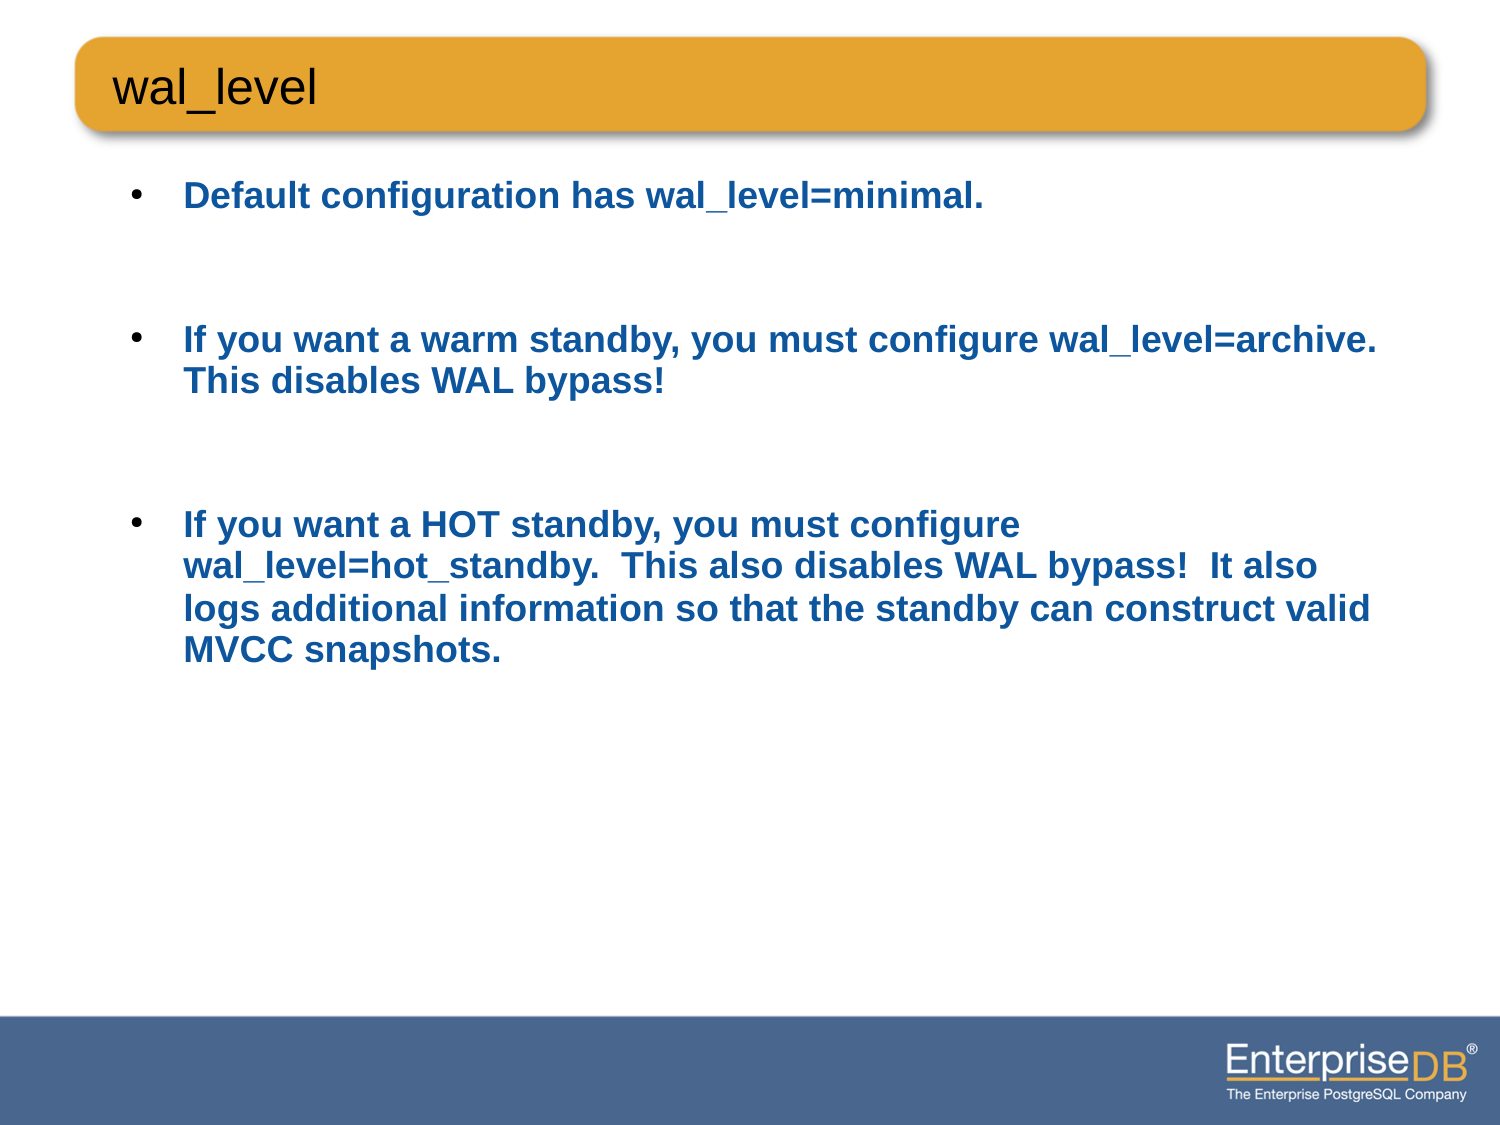

# wal_level
Default configuration has wal_level=minimal.
If you want a warm standby, you must configure wal_level=archive. This disables WAL bypass!
If you want a HOT standby, you must configure wal_level=hot_standby. This also disables WAL bypass! It also logs additional information so that the standby can construct valid MVCC snapshots.